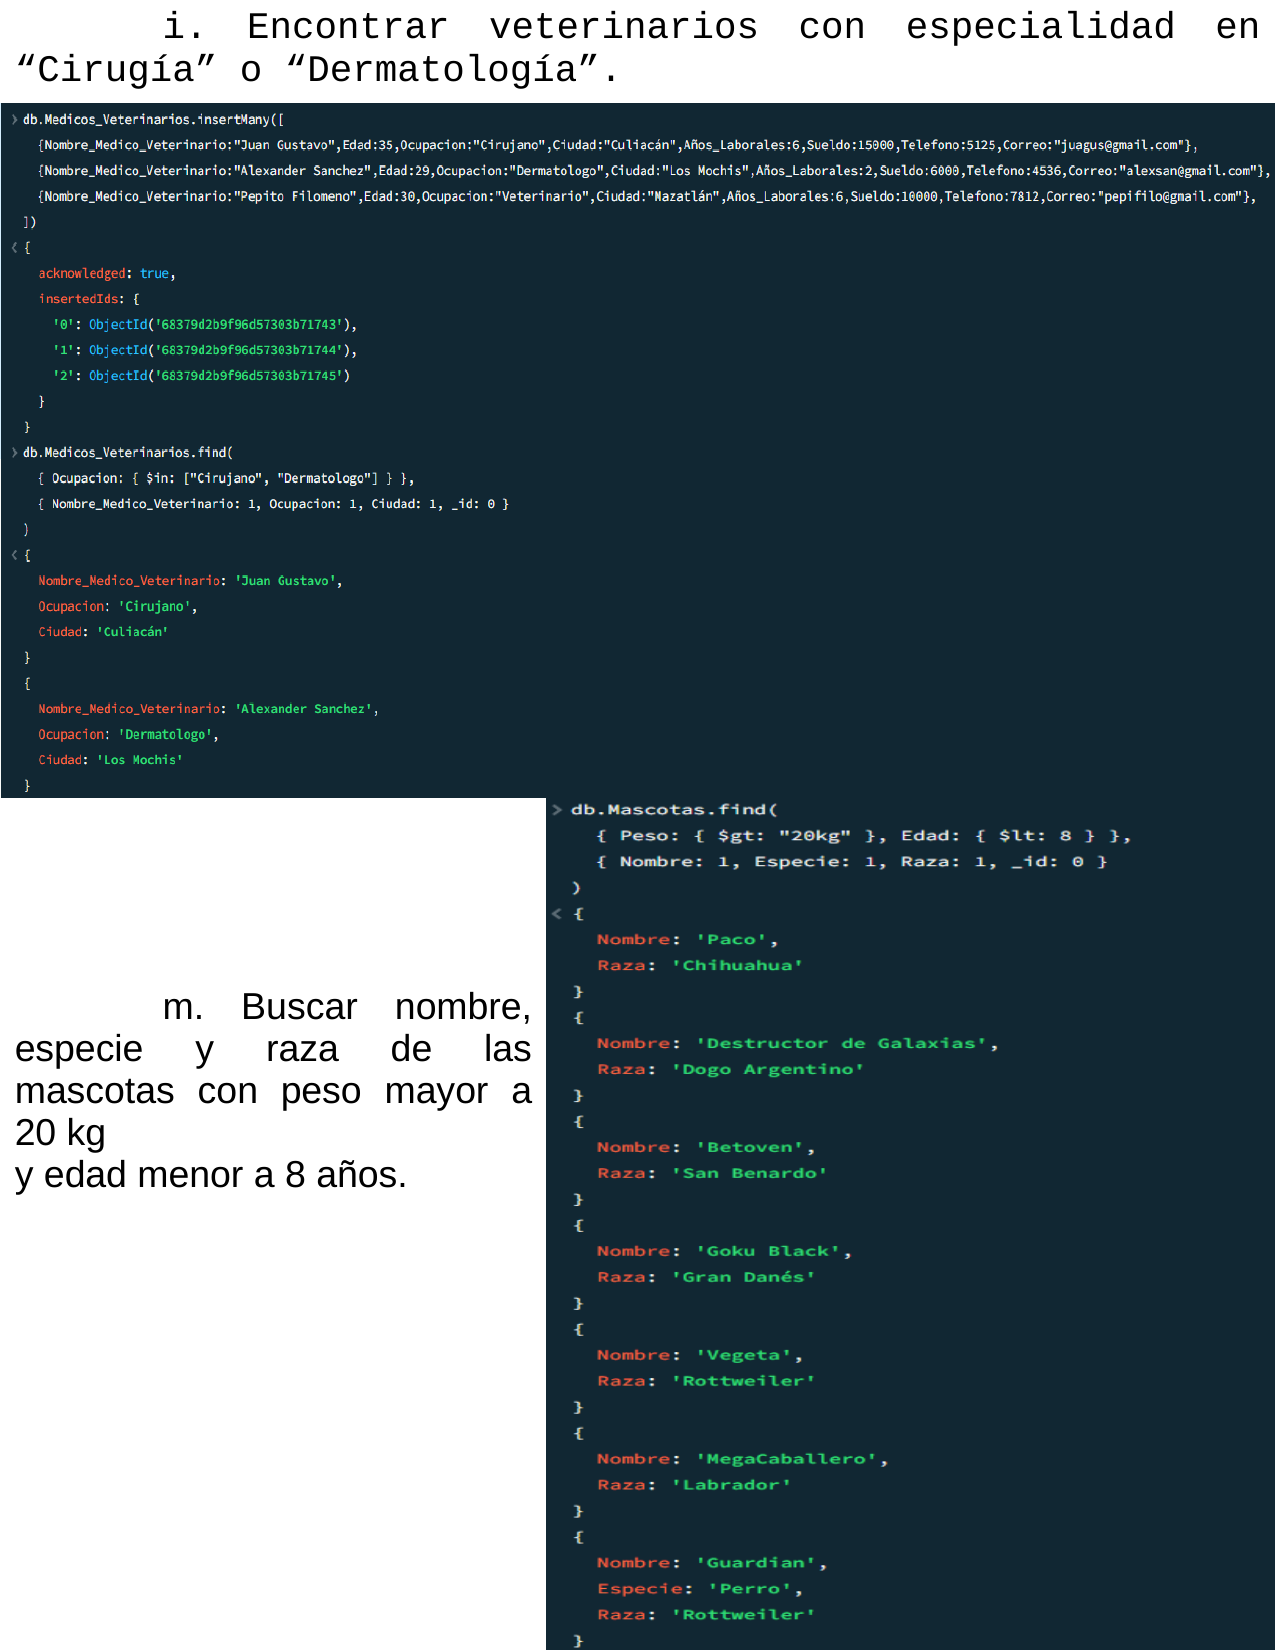

i. Encontrar veterinarios con especialidad en “Cirugía” o “Dermatología”.
		m. Buscar nombre, especie y raza de las mascotas con peso mayor a 20 kg
y edad menor a 8 años.